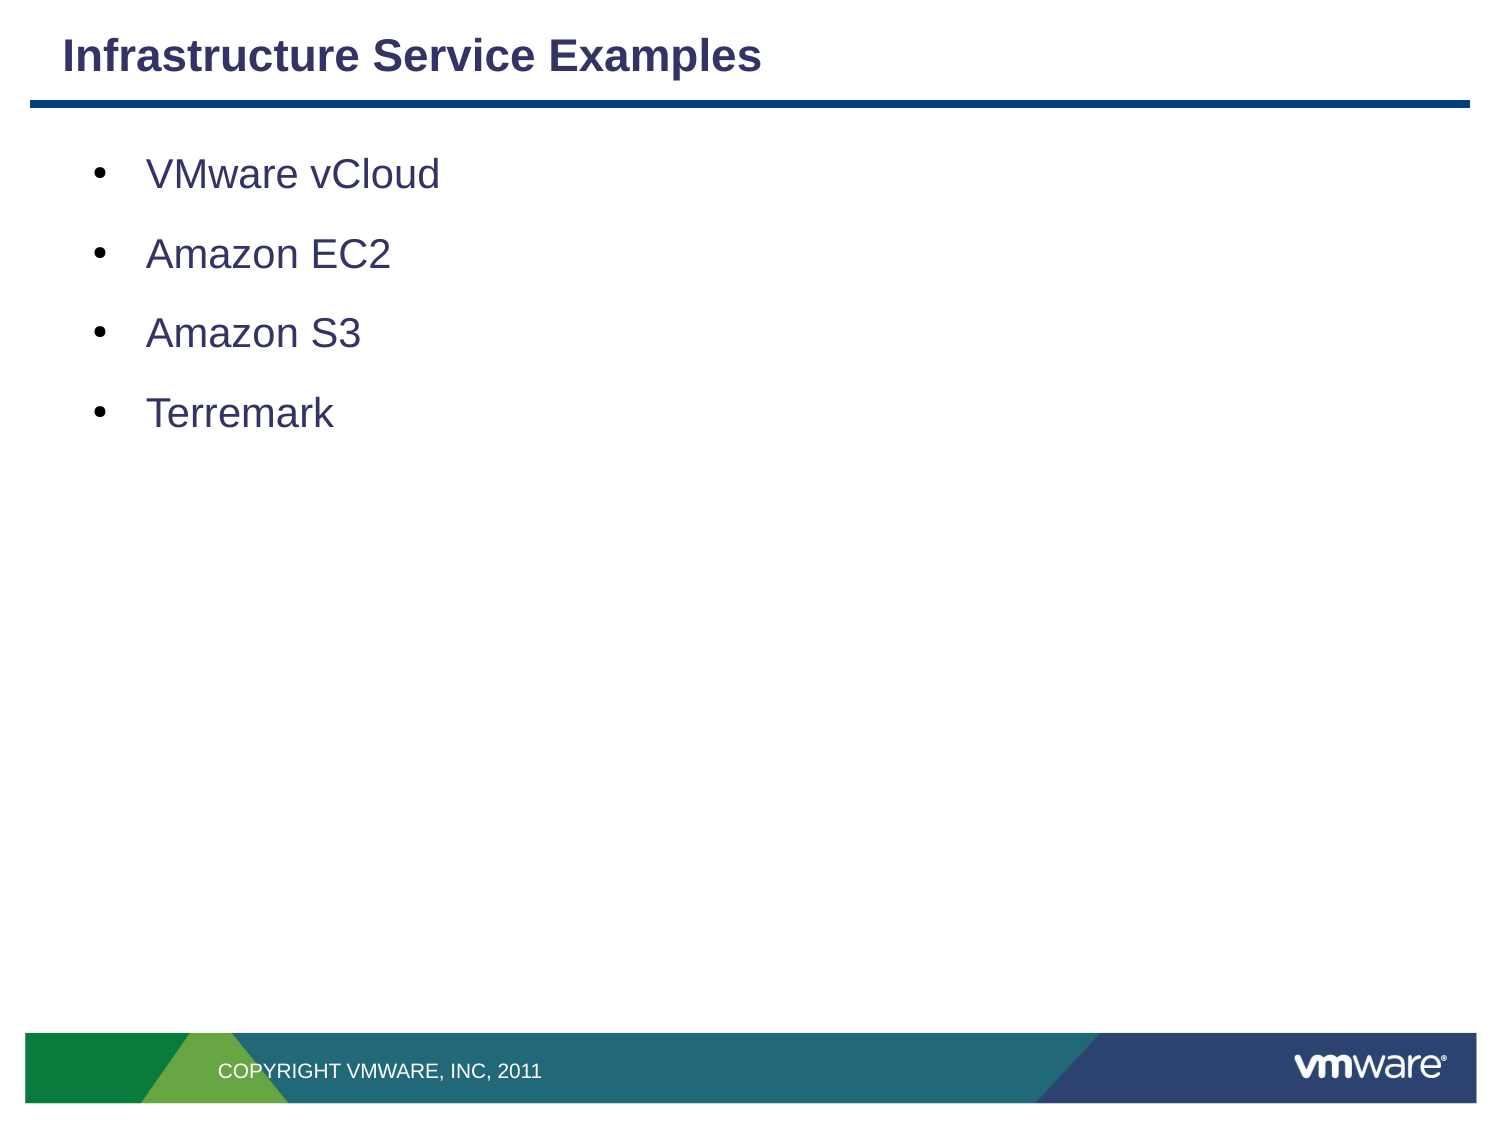

# Infrastructure Service Examples
VMware vCloud
Amazon EC2
Amazon S3
Terremark